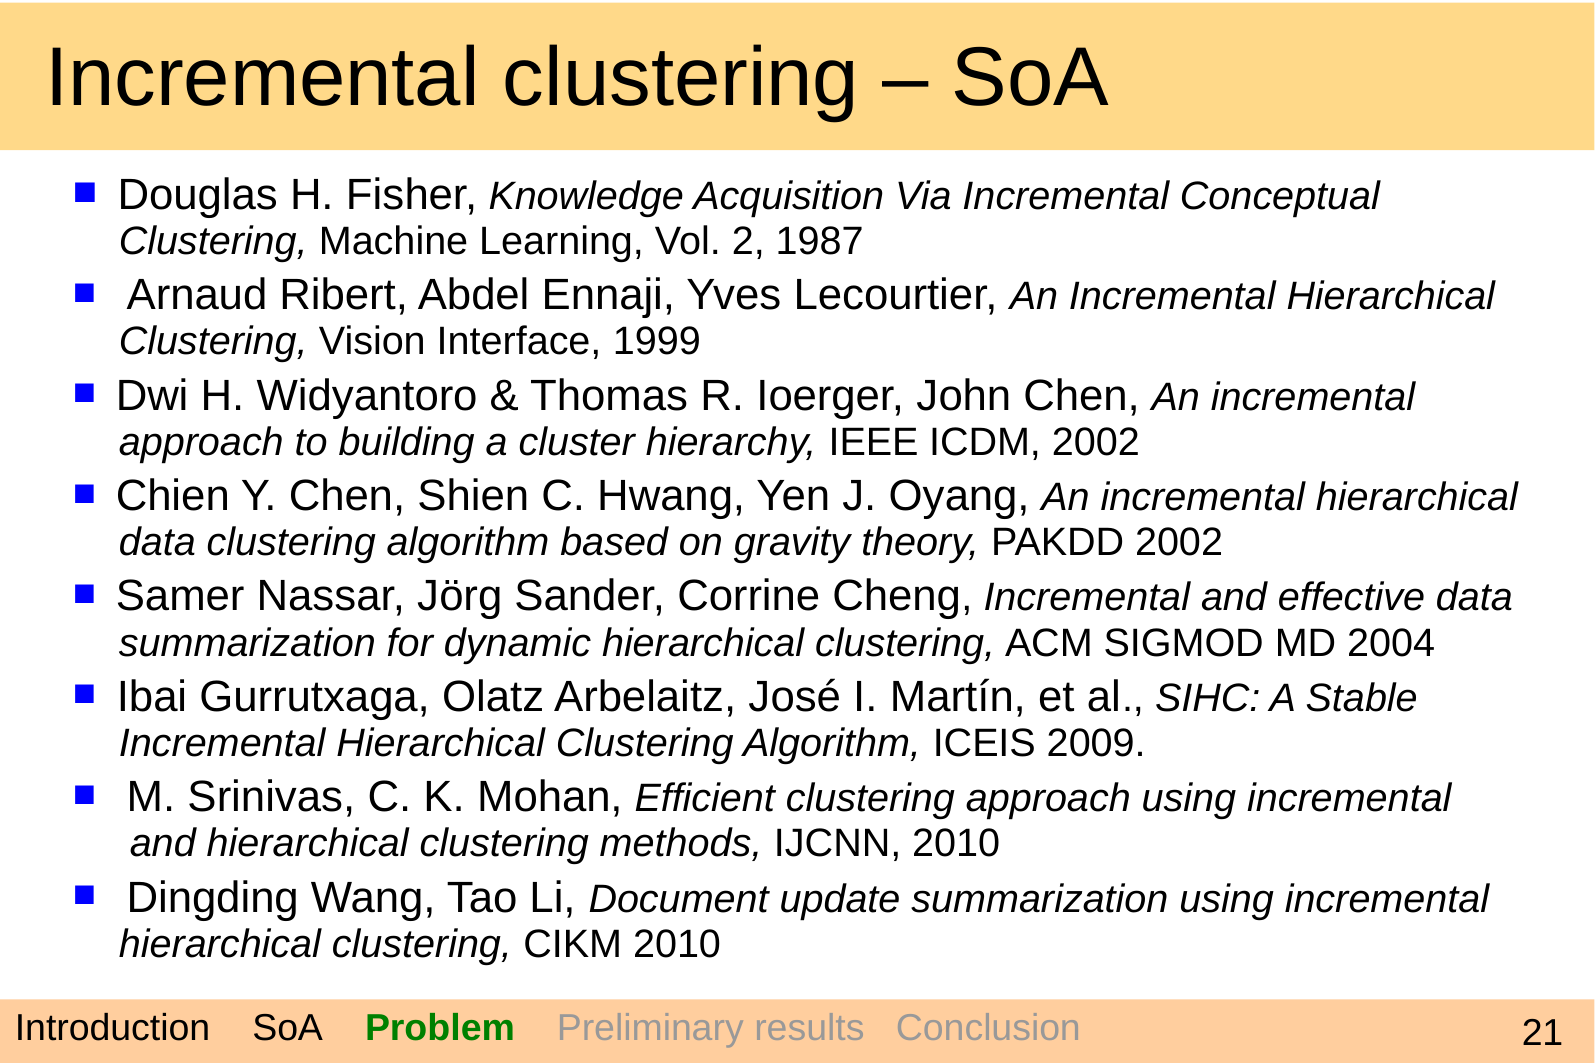

Incremental clustering – SoA
 Douglas H. Fisher, Knowledge Acquisition Via Incremental Conceptual
 Clustering, Machine Learning, Vol. 2, 1987
 Arnaud Ribert, Abdel Ennaji, Yves Lecourtier, An Incremental Hierarchical
 Clustering, Vision Interface, 1999
 Dwi H. Widyantoro & Thomas R. Ioerger, John Chen, An incremental
 approach to building a cluster hierarchy, IEEE ICDM, 2002
 Chien Y. Chen, Shien C. Hwang, Yen J. Oyang, An incremental hierarchical
 data clustering algorithm based on gravity theory, PAKDD 2002
 Samer Nassar, Jörg Sander, Corrine Cheng, Incremental and effective data
 summarization for dynamic hierarchical clustering, ACM SIGMOD MD 2004
 Ibai Gurrutxaga, Olatz Arbelaitz, José I. Martín, et al., SIHC: A Stable
 Incremental Hierarchical Clustering Algorithm, ICEIS 2009.
 M. Srinivas, C. K. Mohan, Efficient clustering approach using incremental
 and hierarchical clustering methods, IJCNN, 2010
 Dingding Wang, Tao Li, Document update summarization using incremental
 hierarchical clustering, CIKM 2010
#
Introduction SoA Problem Preliminary results Conclusion